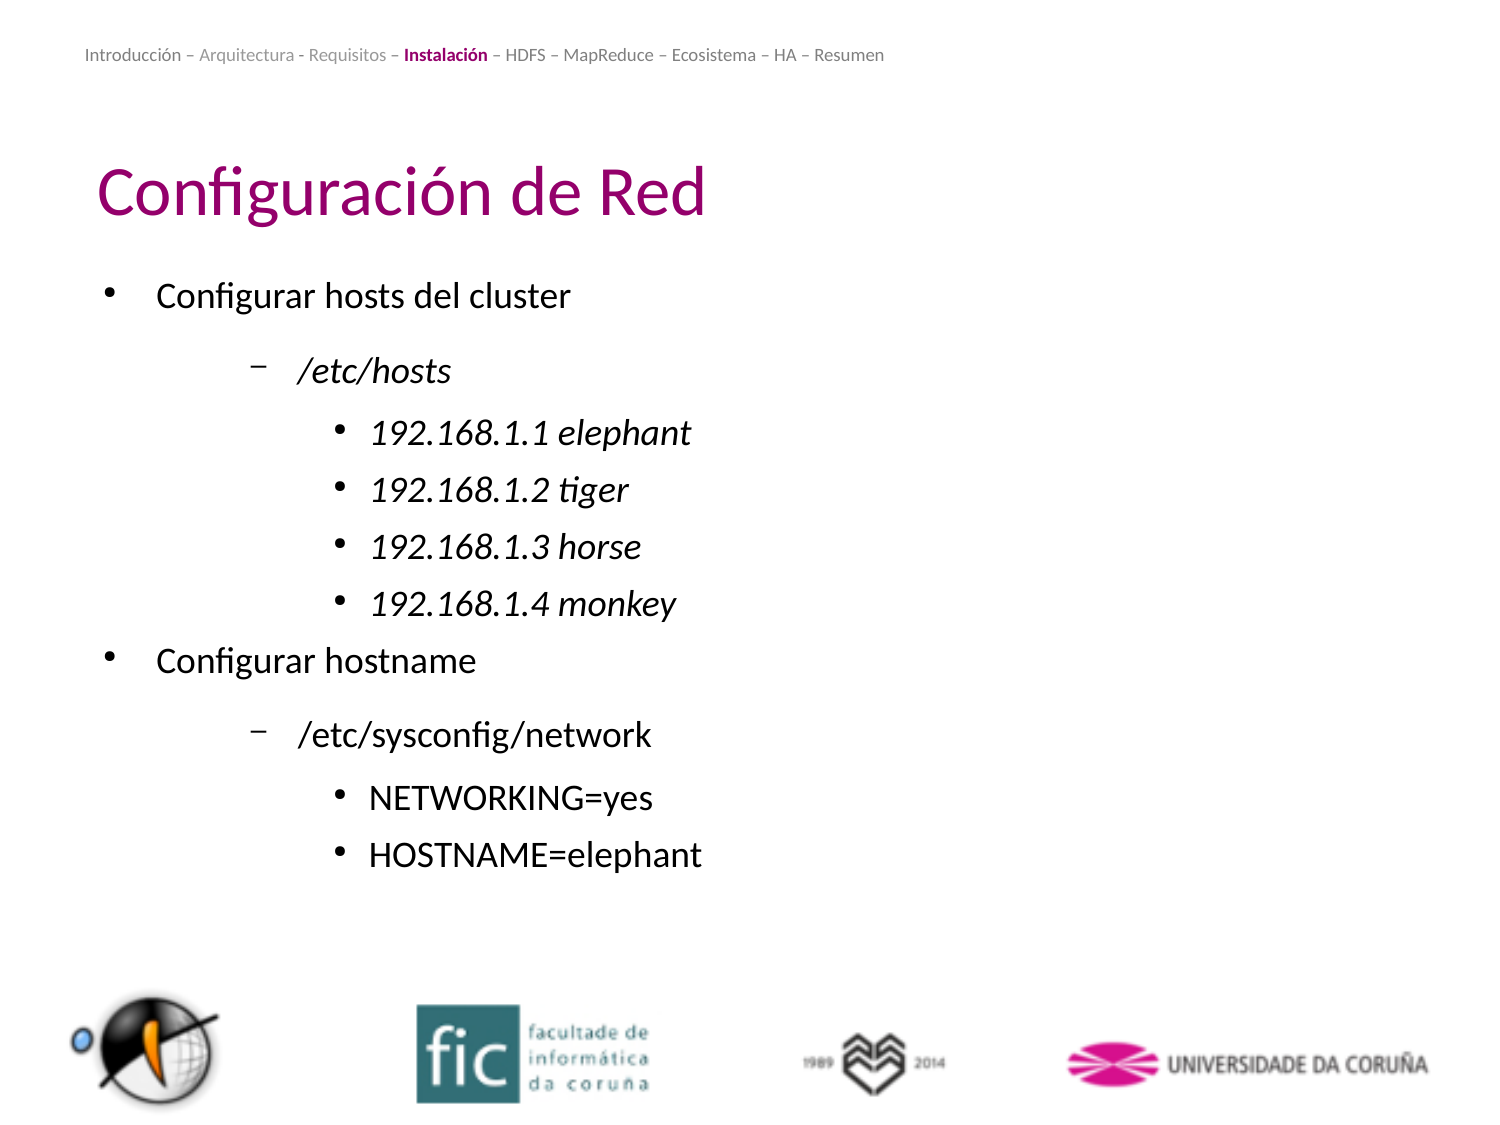

Introducción – Arquitectura - Requisitos – Instalación – HDFS – MapReduce – Ecosistema – HA – Resumen
# Configuración de Red
Configurar hosts del cluster
/etc/hosts
192.168.1.1 elephant
192.168.1.2 tiger
192.168.1.3 horse
192.168.1.4 monkey
Configurar hostname
/etc/sysconfig/network
NETWORKING=yes
HOSTNAME=elephant